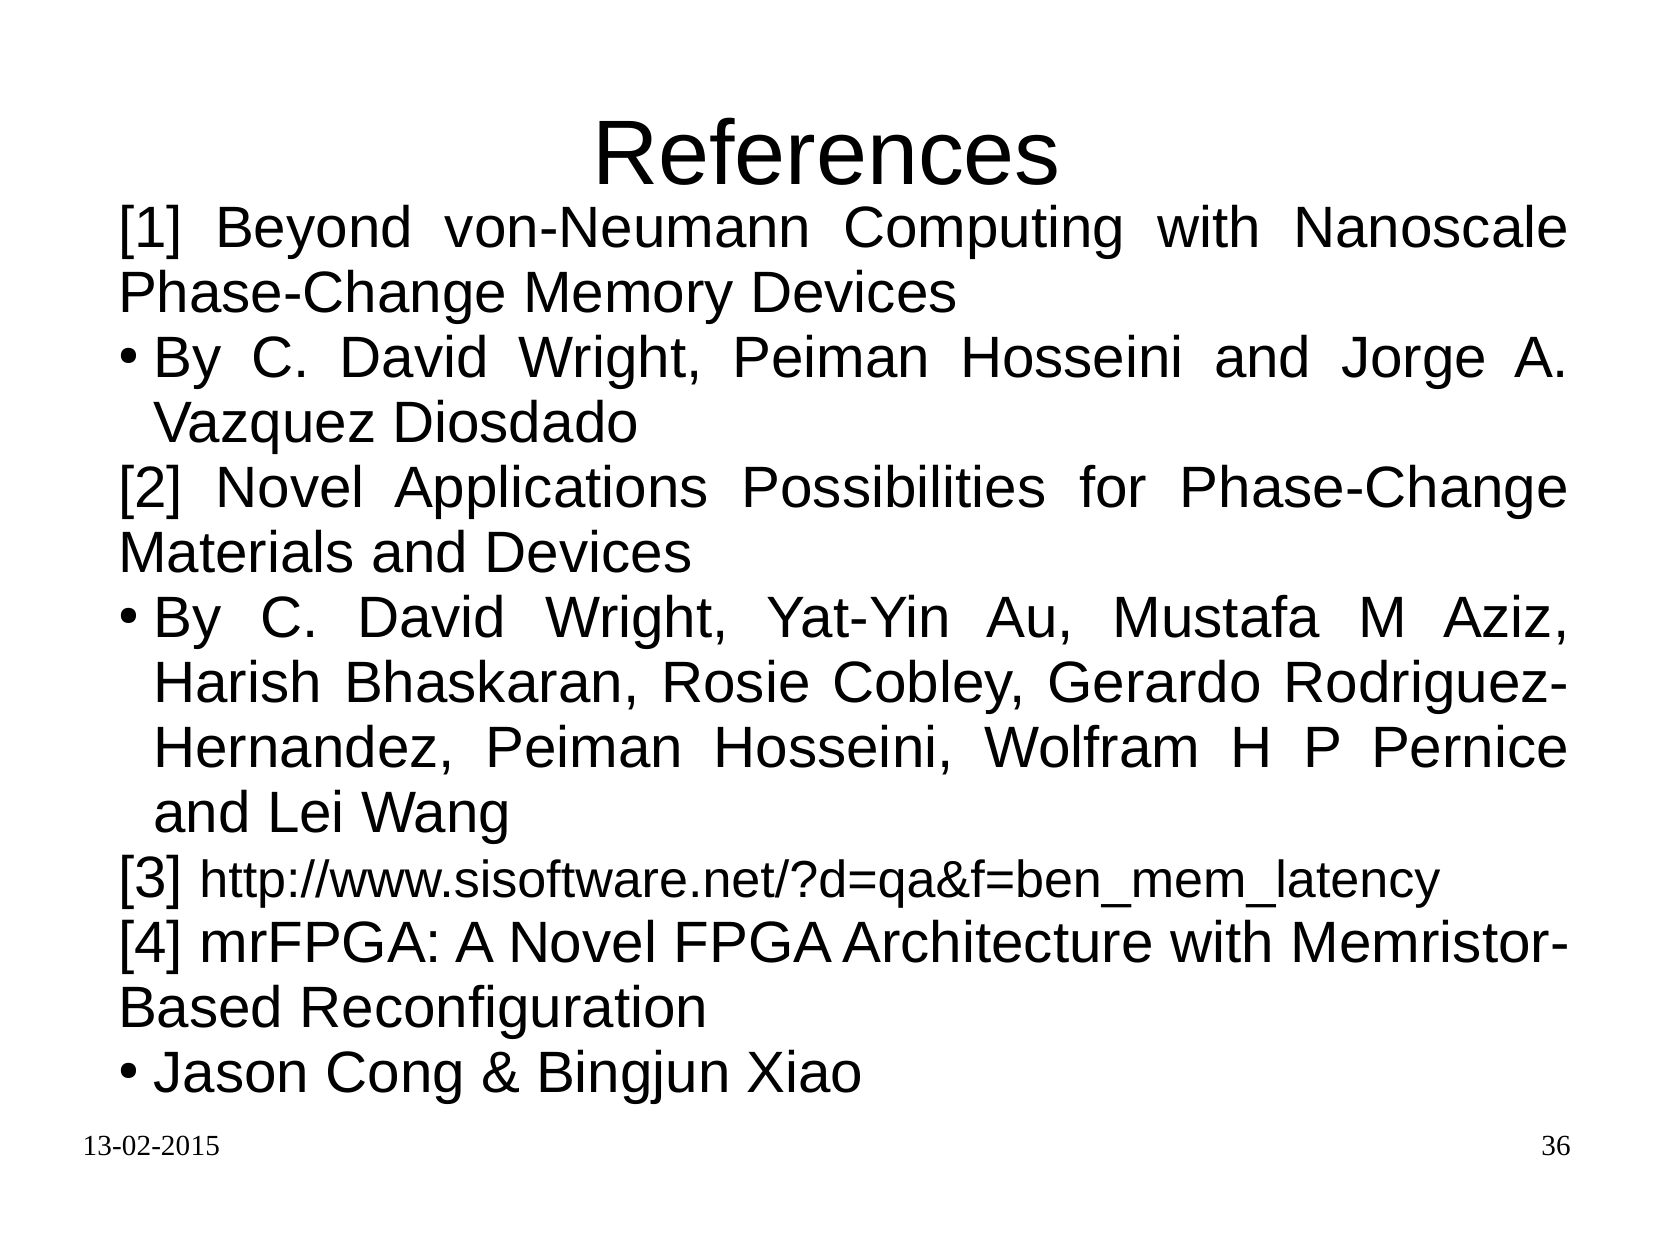

# References
[1] Beyond von-Neumann Computing with Nanoscale Phase-Change Memory Devices
By C. David Wright, Peiman Hosseini and Jorge A. Vazquez Diosdado
[2] Novel Applications Possibilities for Phase-Change Materials and Devices
By C. David Wright, Yat-Yin Au, Mustafa M Aziz, Harish Bhaskaran, Rosie Cobley, Gerardo Rodriguez-Hernandez, Peiman Hosseini, Wolfram H P Pernice and Lei Wang
[3] http://www.sisoftware.net/?d=qa&f=ben_mem_latency
[4] mrFPGA: A Novel FPGA Architecture with Memristor-Based Reconfiguration
Jason Cong & Bingjun Xiao
13-02-2015
36